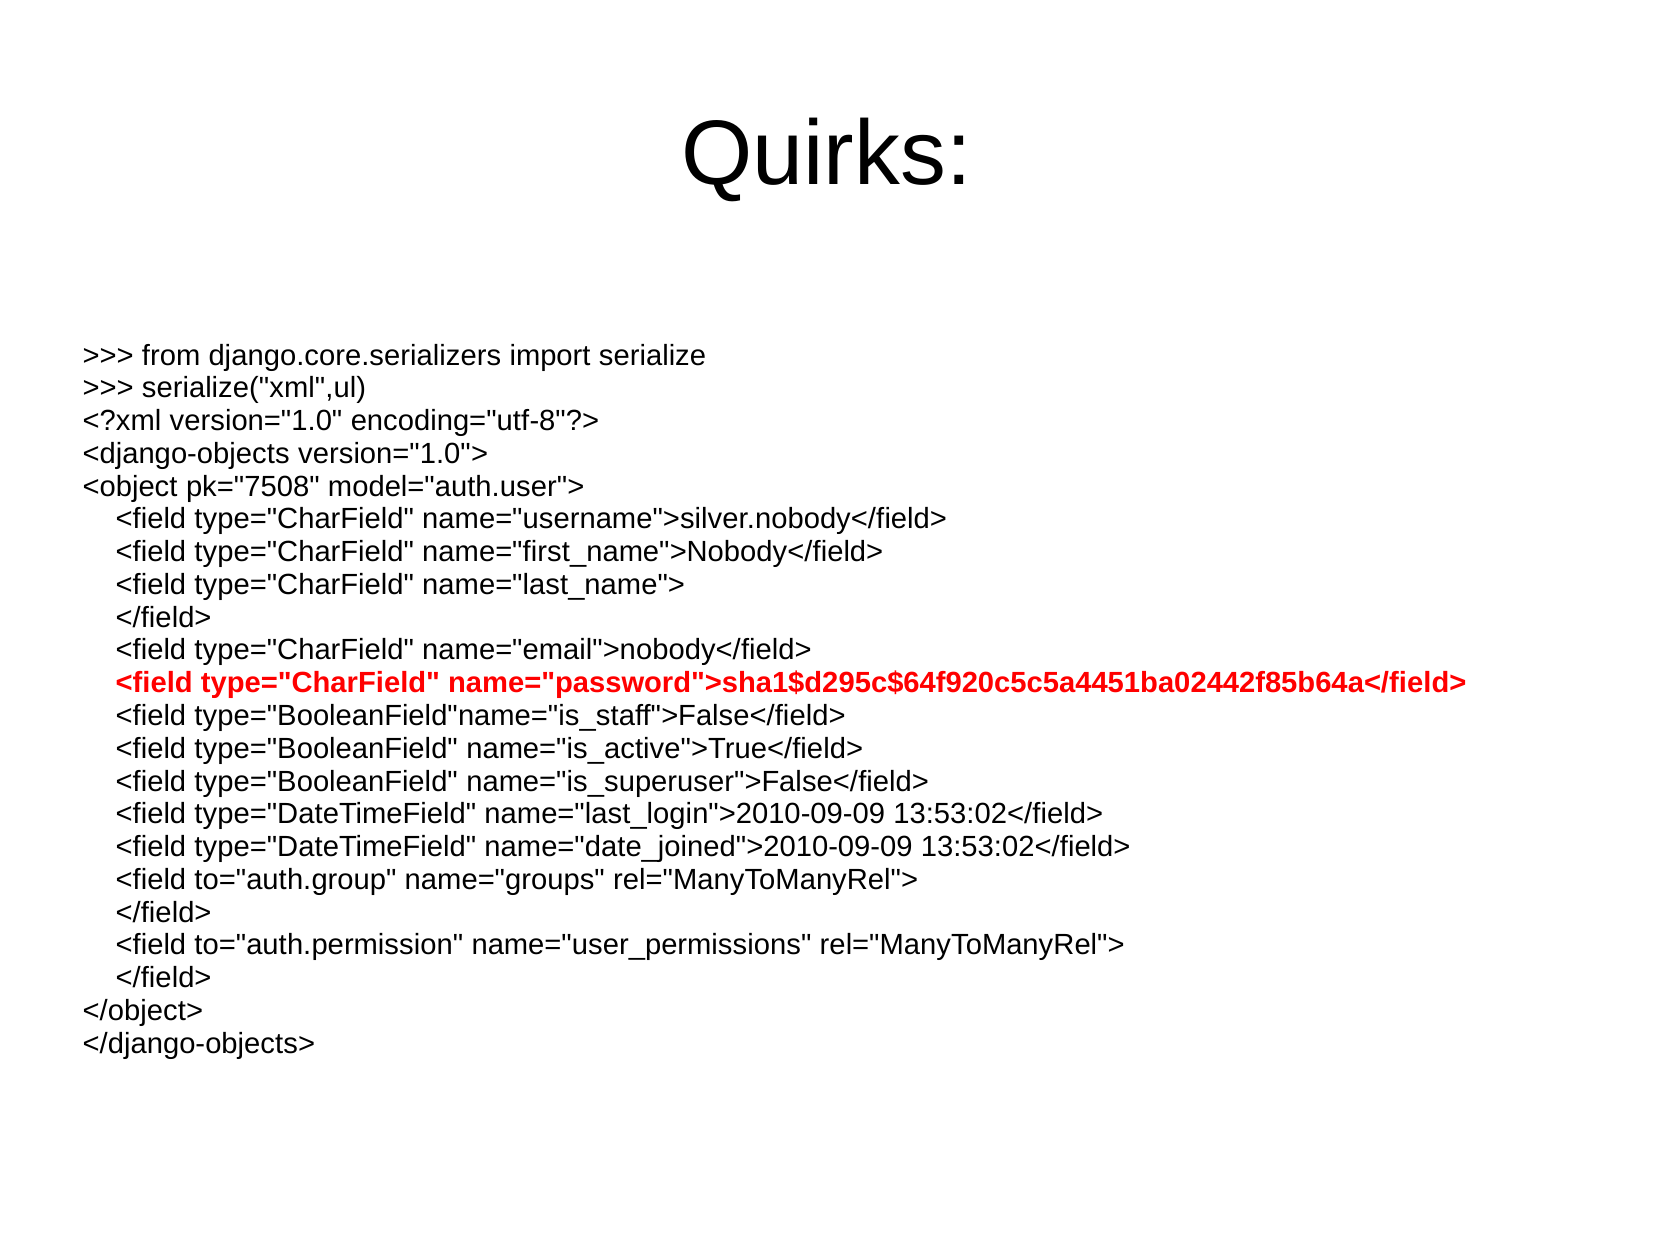

# Quirks:
>>> from django.core.serializers import serialize
>>> serialize("xml",ul)
<?xml version="1.0" encoding="utf-8"?>
<django-objects version="1.0">
<object pk="7508" model="auth.user">
 <field type="CharField" name="username">silver.nobody</field>
 <field type="CharField" name="first_name">Nobody</field>
 <field type="CharField" name="last_name">
 </field>
 <field type="CharField" name="email">nobody</field>
 <field type="CharField" name="password">sha1$d295c$64f920c5c5a4451ba02442f85b64a</field>
 <field type="BooleanField"name="is_staff">False</field>
 <field type="BooleanField" name="is_active">True</field>
 <field type="BooleanField" name="is_superuser">False</field>
 <field type="DateTimeField" name="last_login">2010-09-09 13:53:02</field>
 <field type="DateTimeField" name="date_joined">2010-09-09 13:53:02</field>
 <field to="auth.group" name="groups" rel="ManyToManyRel">
 </field>
 <field to="auth.permission" name="user_permissions" rel="ManyToManyRel">
 </field>
</object>
</django-objects>